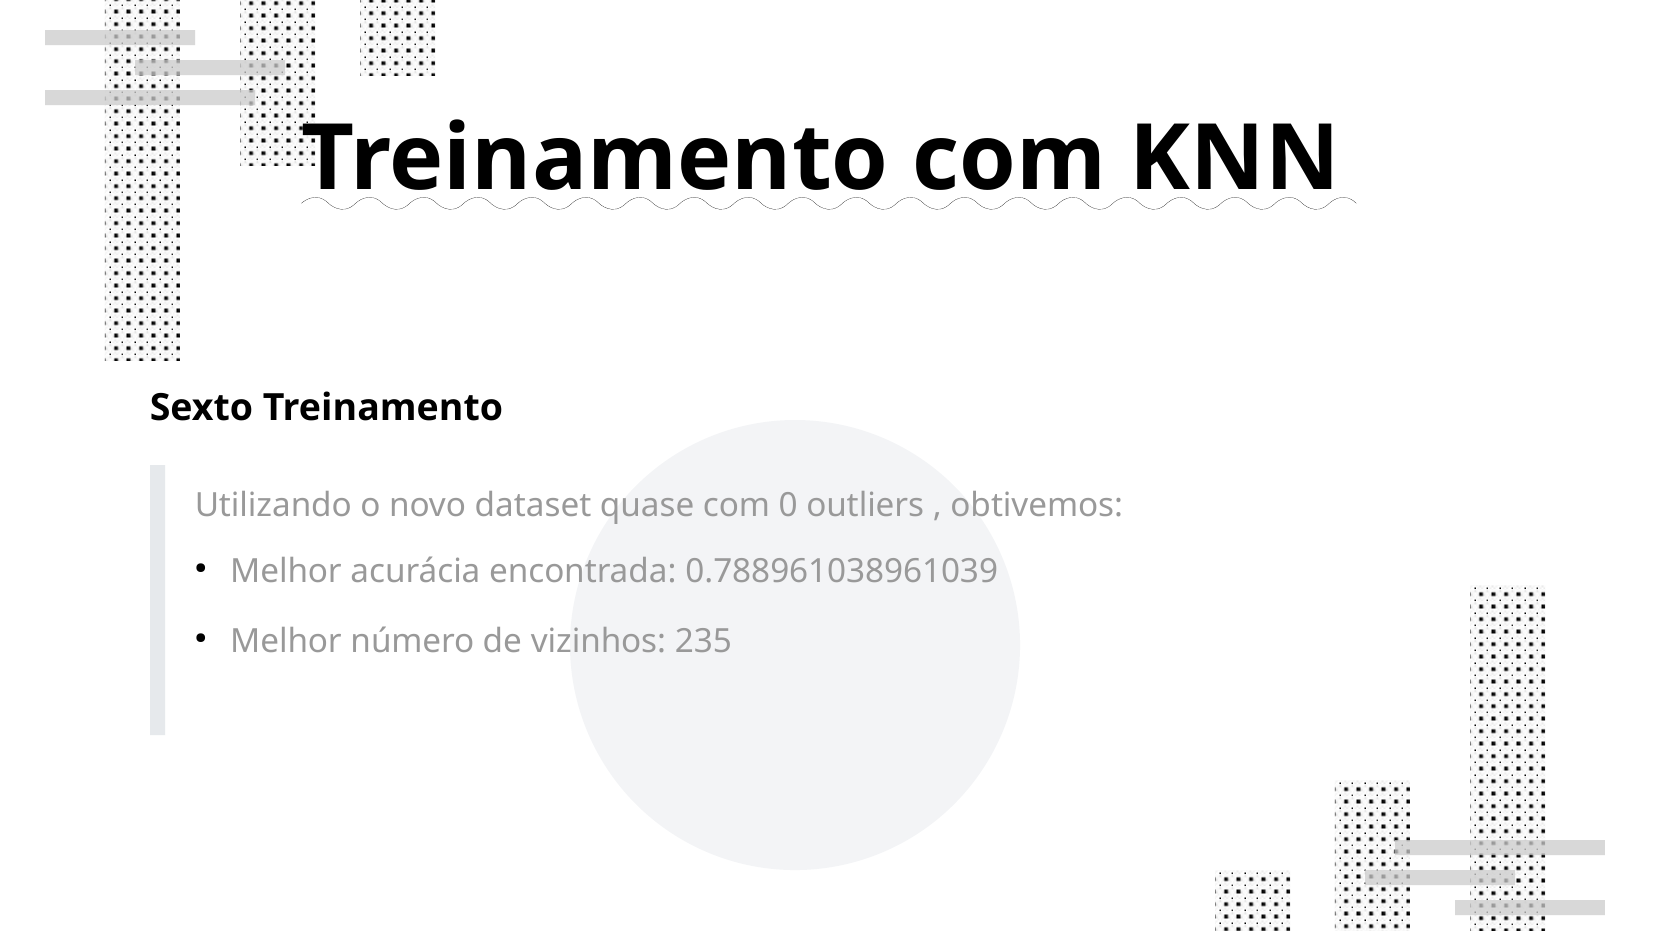

# Treinamento com KNN
Sexto Treinamento
Utilizando o novo dataset quase com 0 outliers , obtivemos:
Melhor acurácia encontrada: 0.788961038961039
Melhor número de vizinhos: 235